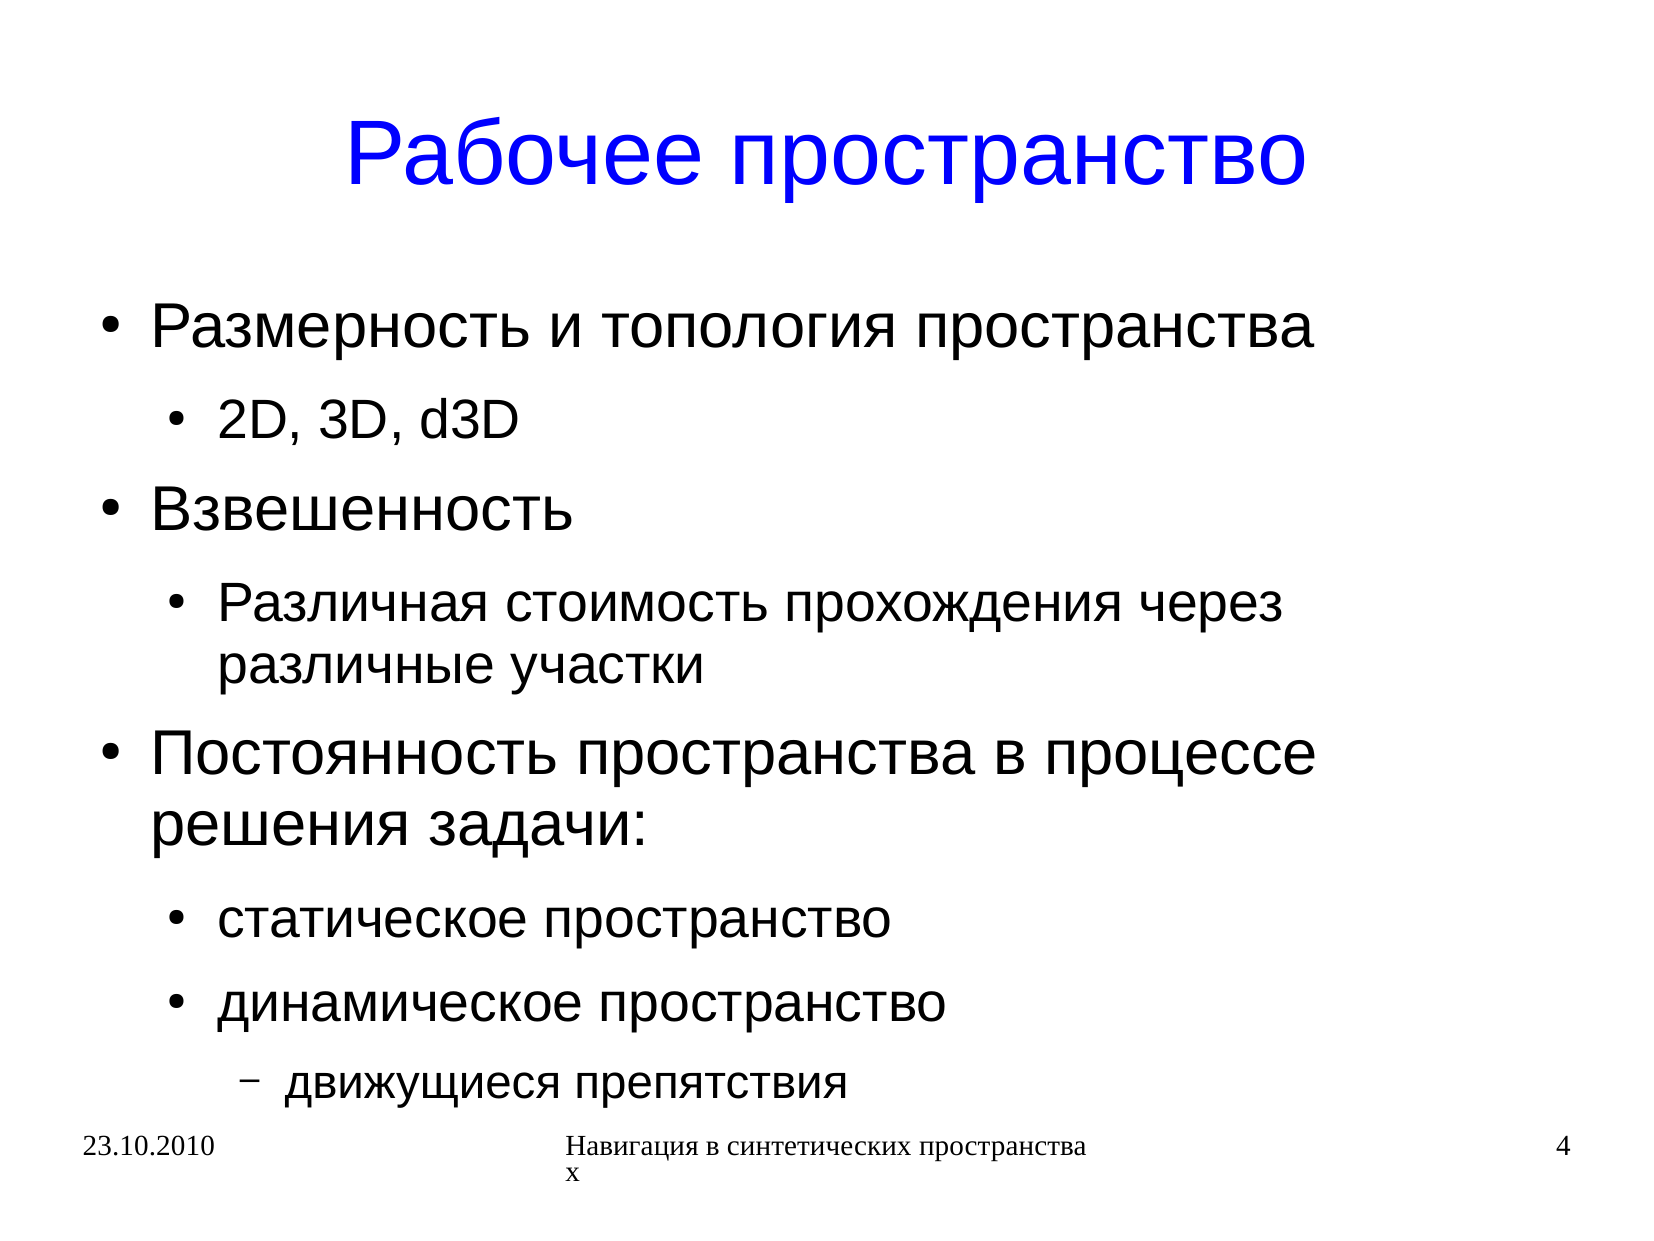

# Рабочее пространство
Размерность и топология пространства
2D, 3D, d3D
Взвешенность
Различная стоимость прохождения через различные участки
Постоянность пространства в процессе решения задачи:
статическое пространство
динамическое пространство
движущиеся препятствия
23.10.2010
Навигация в синтетических пространствах
4